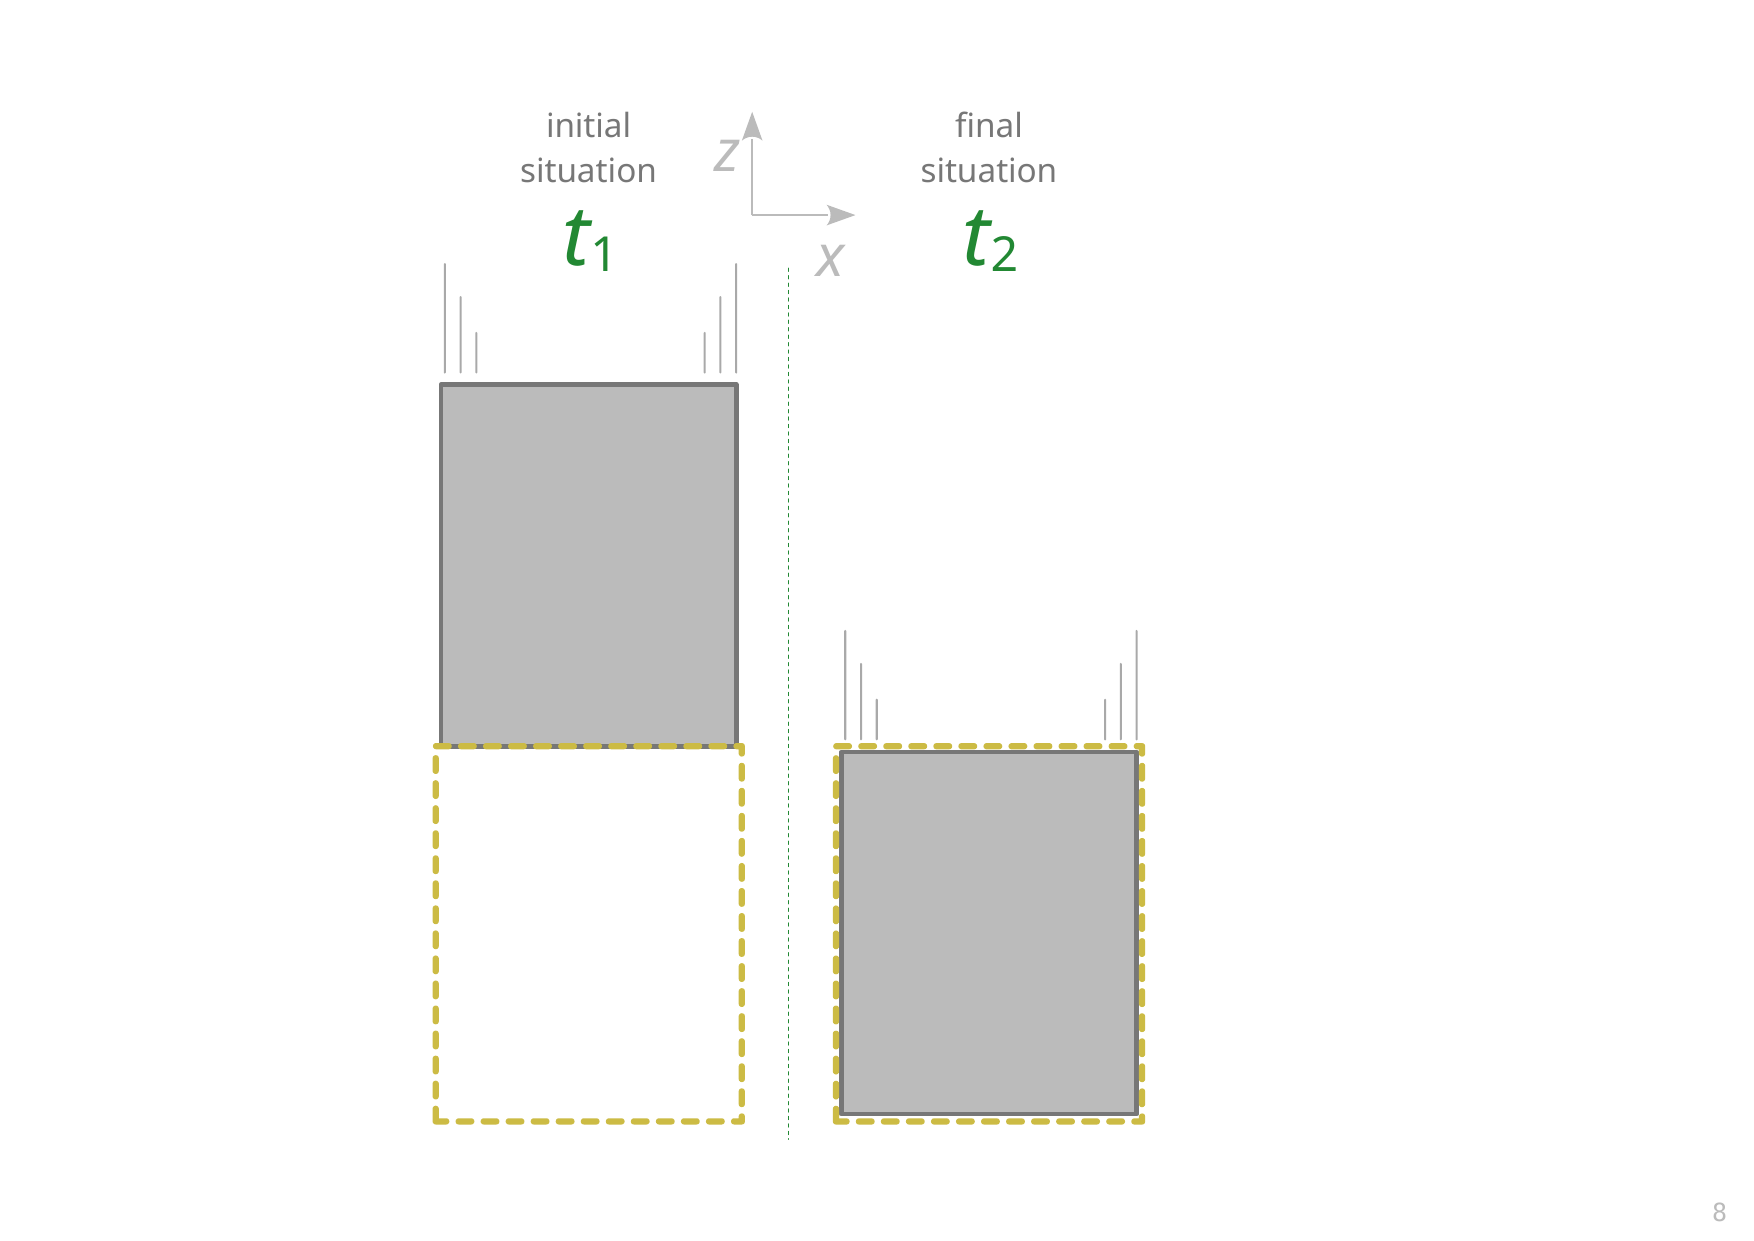

initial
situation
final
situation
z
t1
t2
x